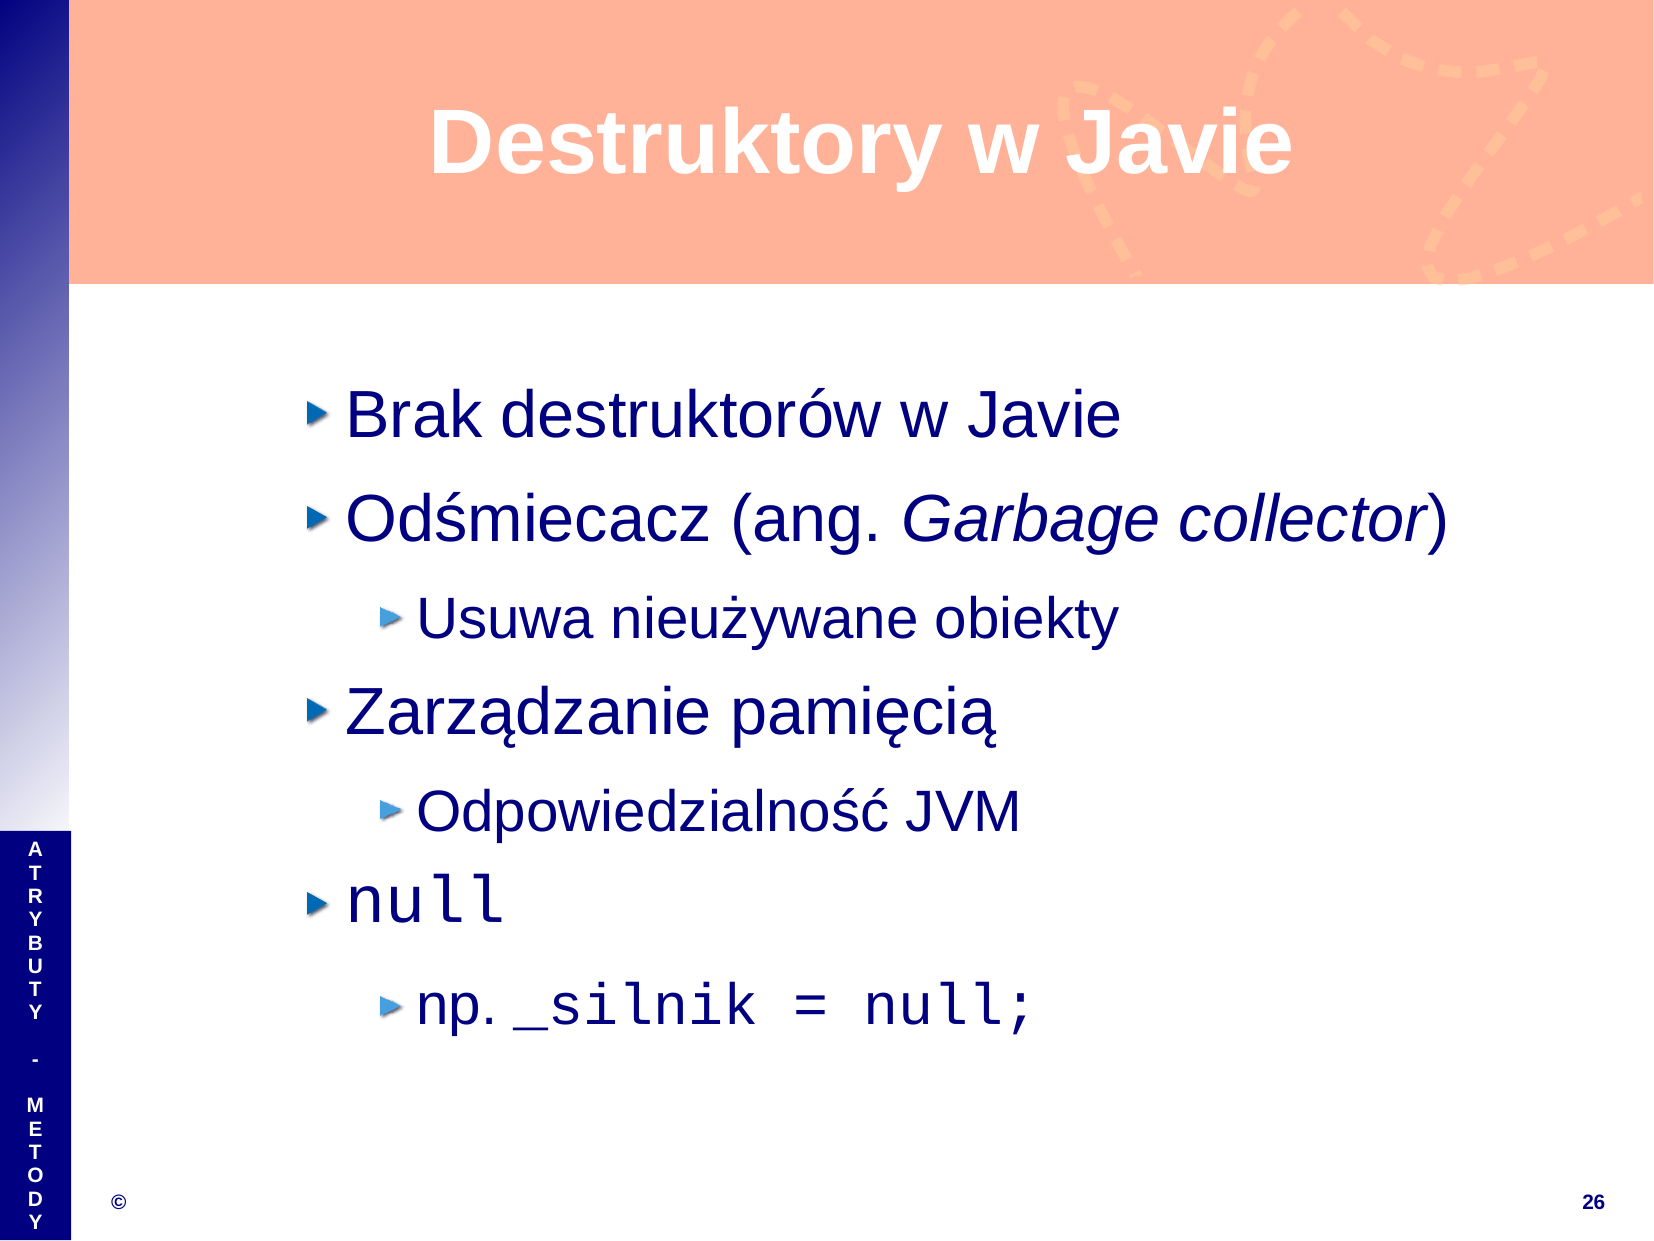

# Destruktory w Javie
Brak destruktorów w Javie
Odśmiecacz (ang. Garbage collector)
Usuwa nieużywane obiekty
Zarządzanie pamięcią
Odpowiedzialność JVM
null
np. _silnik = null;
A
T
R
Y
B
U
T
Y
-
M
E
T
O
D
Y